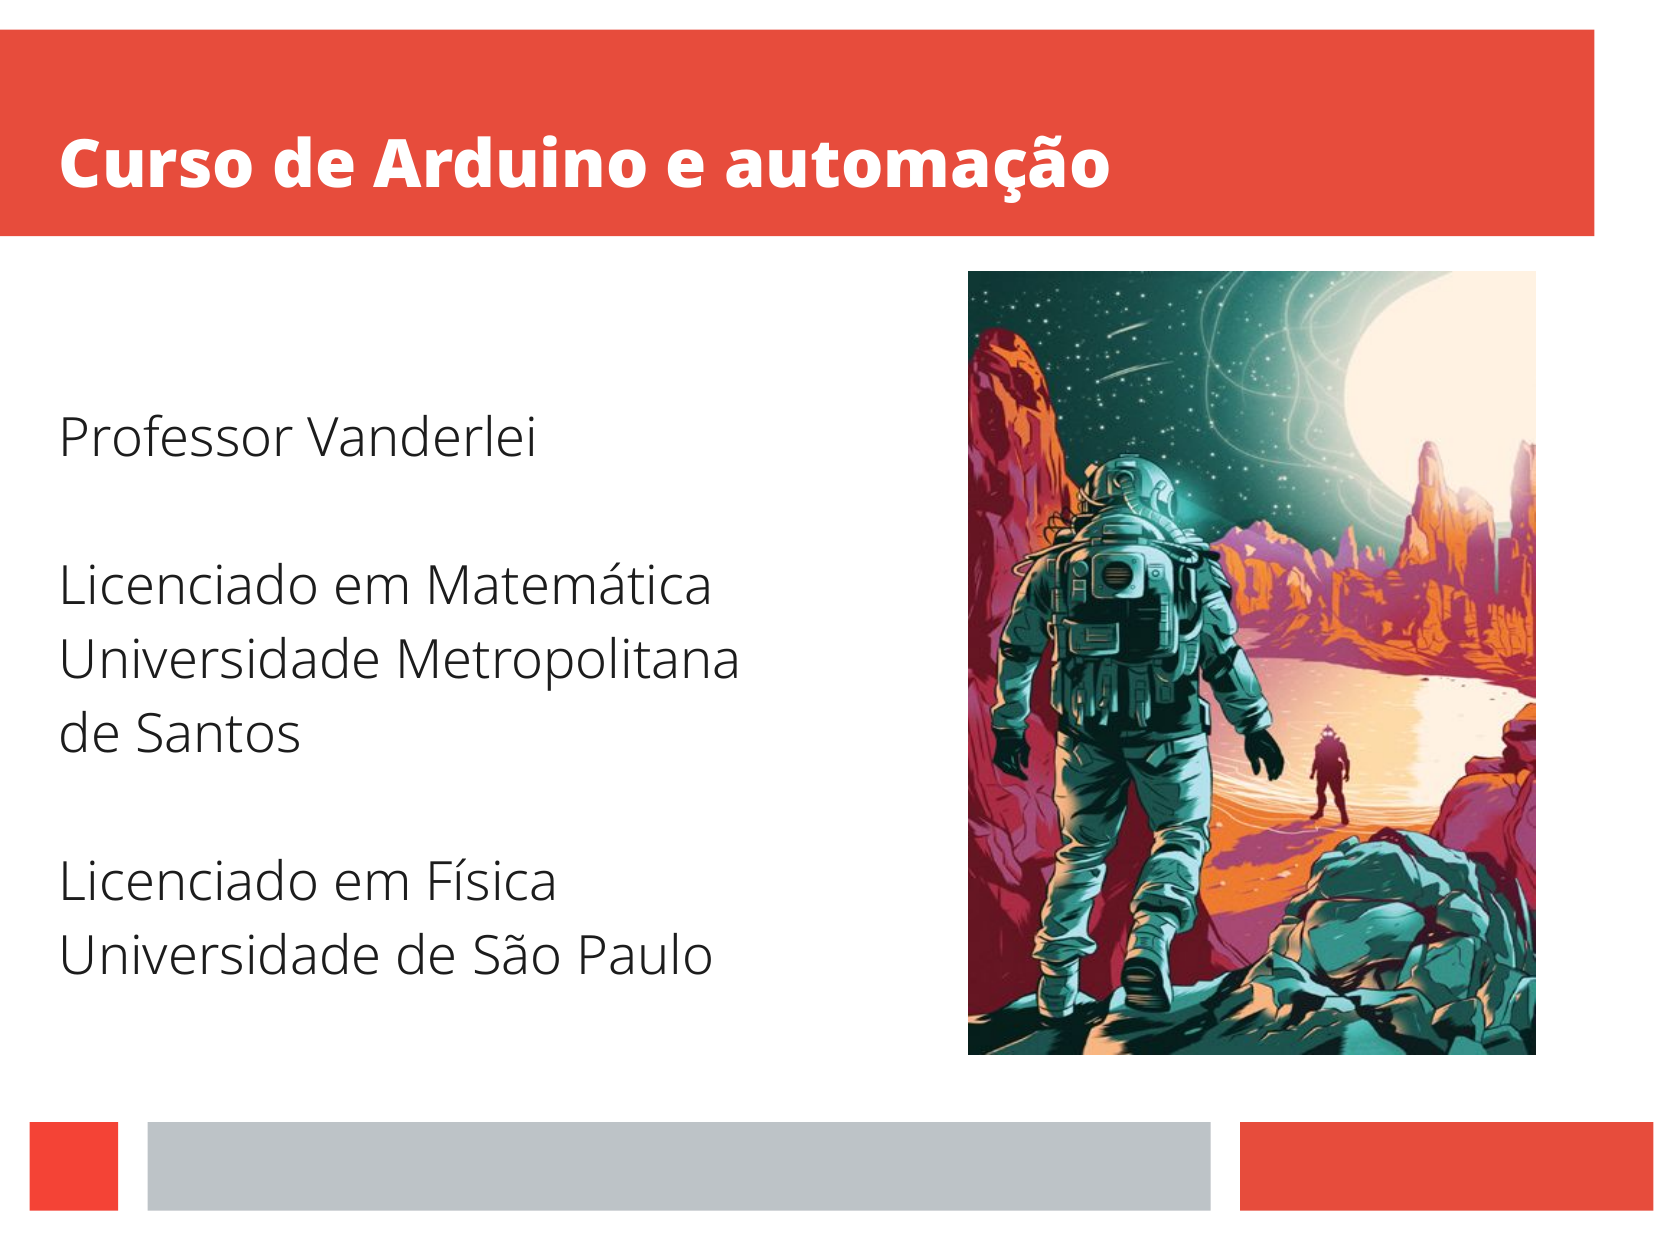

# Curso de Arduino e automação
Professor Vanderlei
Licenciado em Matemática
Universidade Metropolitana
de Santos
Licenciado em Física
Universidade de São Paulo